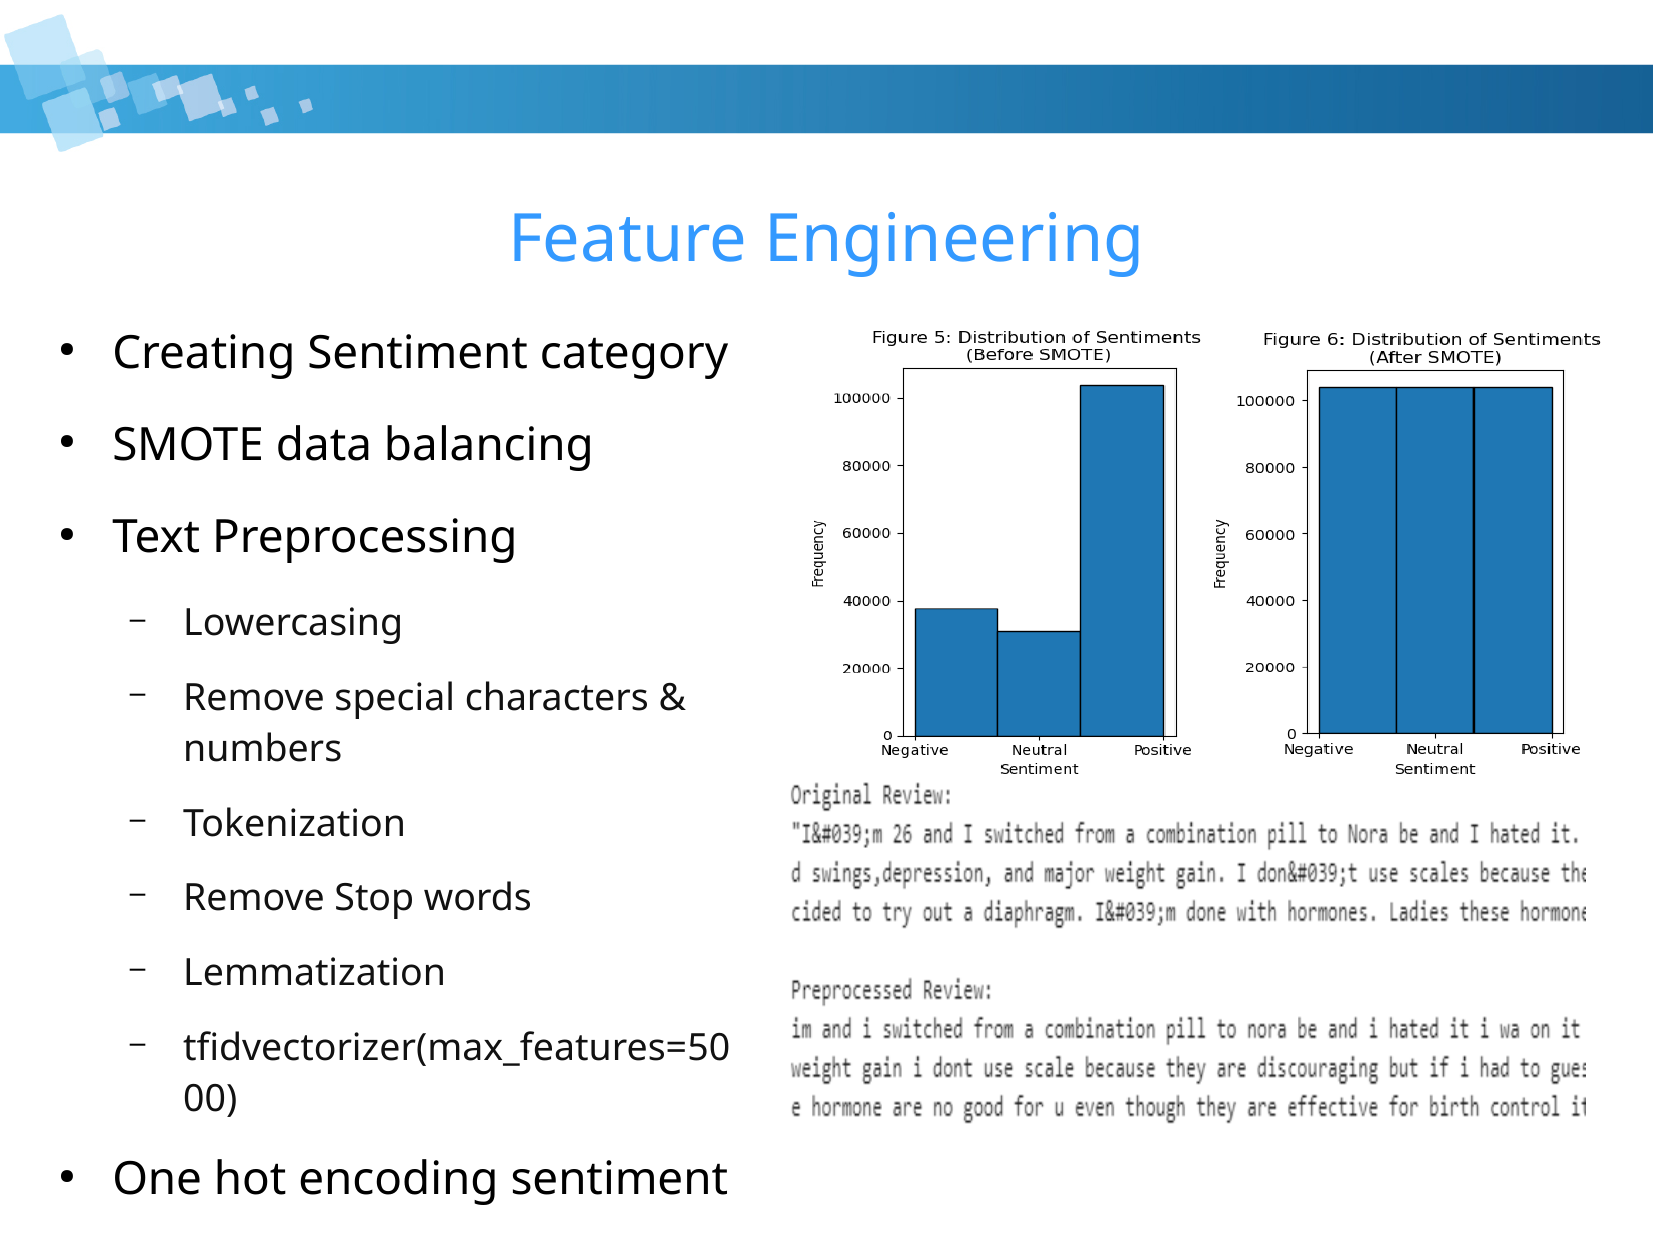

# Feature Engineering
Creating Sentiment category
SMOTE data balancing
Text Preprocessing
Lowercasing
Remove special characters & numbers
Tokenization
Remove Stop words
Lemmatization
tfidvectorizer(max_features=5000)
One hot encoding sentiment
Train_test_split